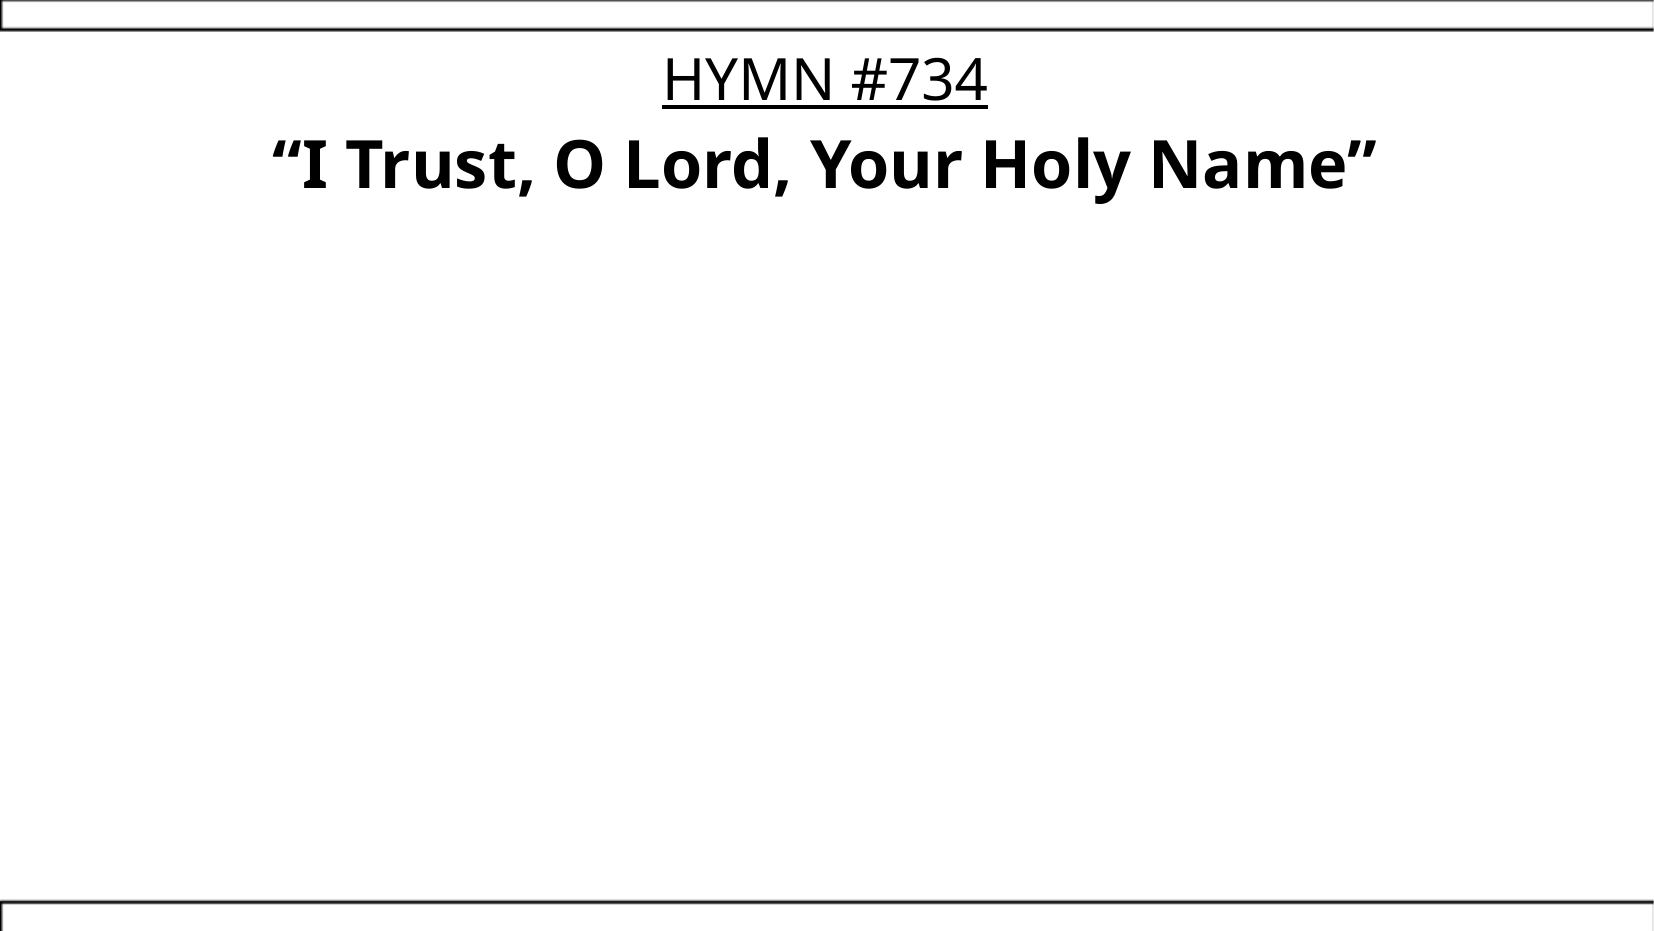

HYMN #734
“I Trust, O Lord, Your Holy Name”